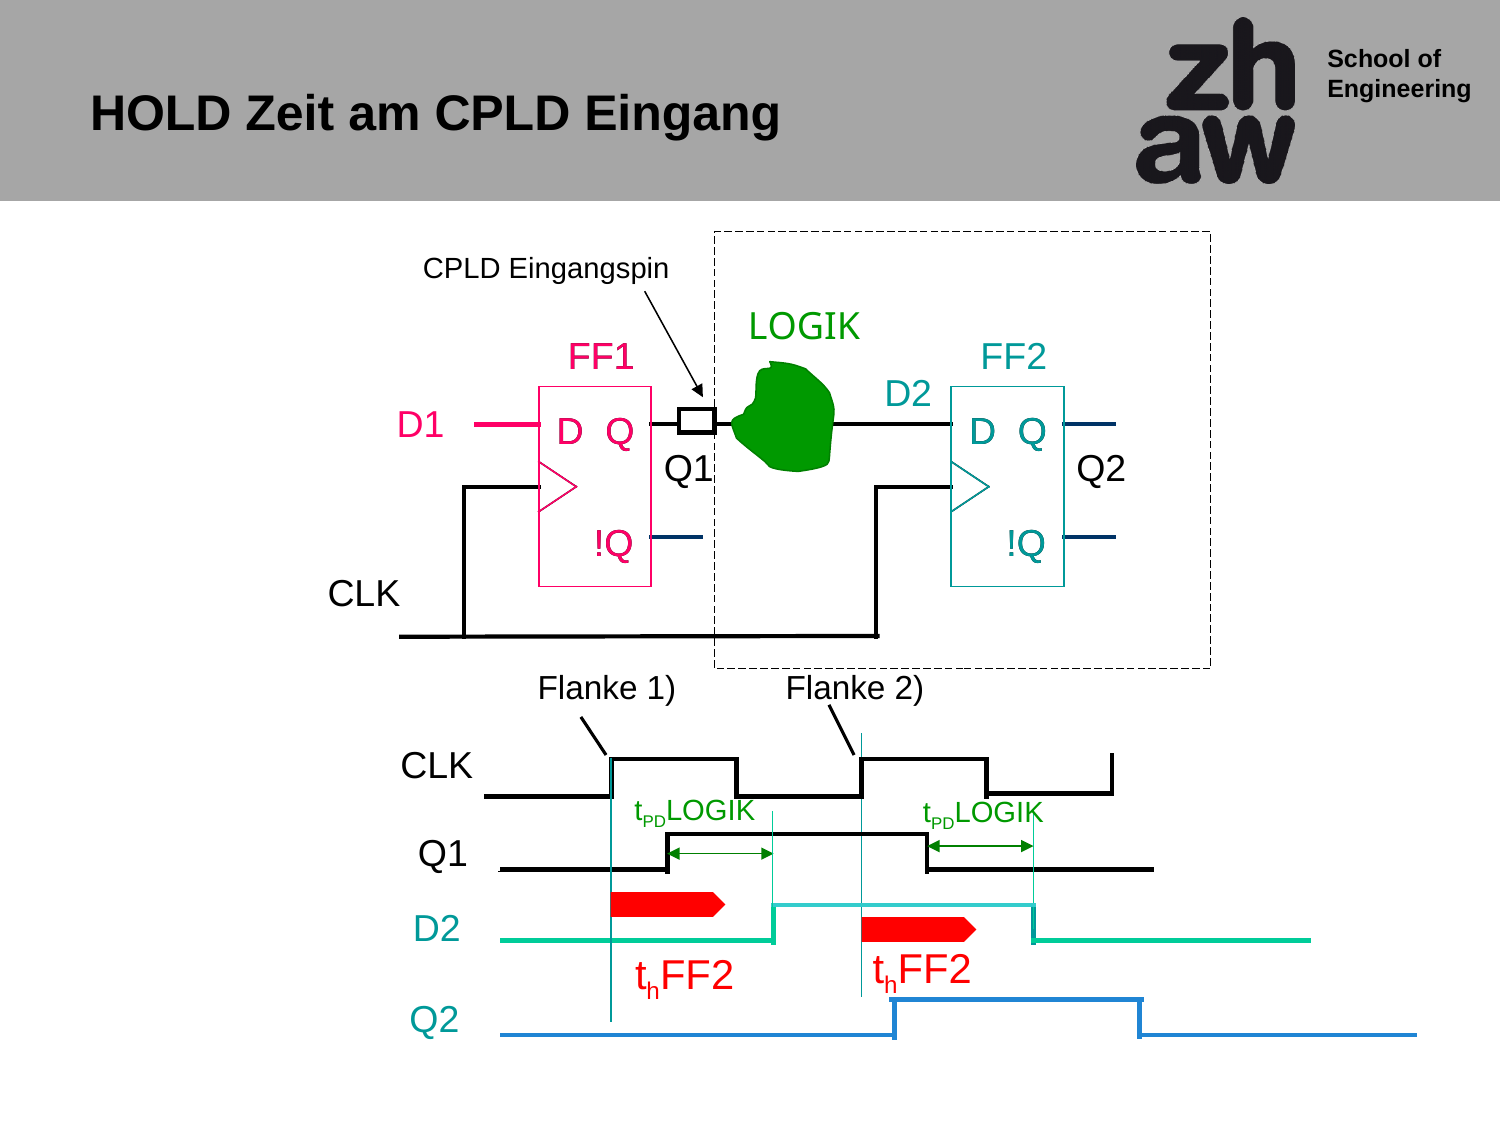

# HOLD Zeit am CPLD Eingang
CPLD Eingangspin
LOGIK
FF1
FF1
FF2
D2
D
Q
!Q
D
Q
!Q
D1
D
Q
D
Q
Q1
Q2
!Q
!Q
CLK
Flanke 1)
Flanke 2)
CLK
tPDLOGIK
tPDLOGIK
Q1
D2
thFF2
thFF2
Q2